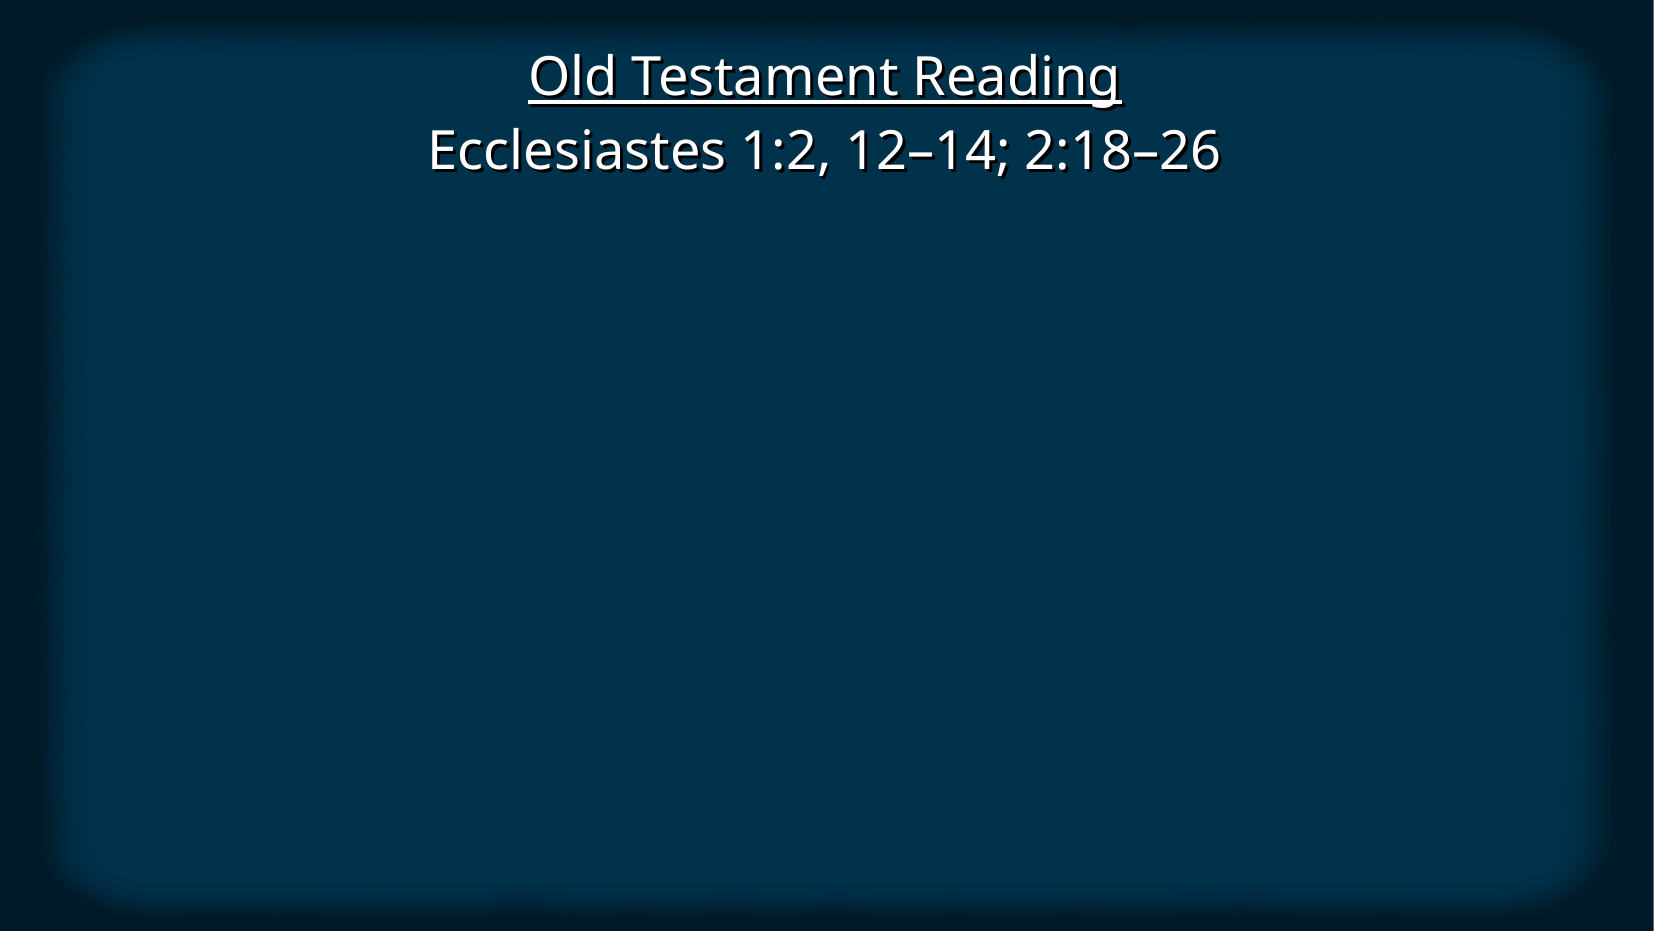

Old Testament Reading
Ecclesiastes 1:2, 12–14; 2:18–26